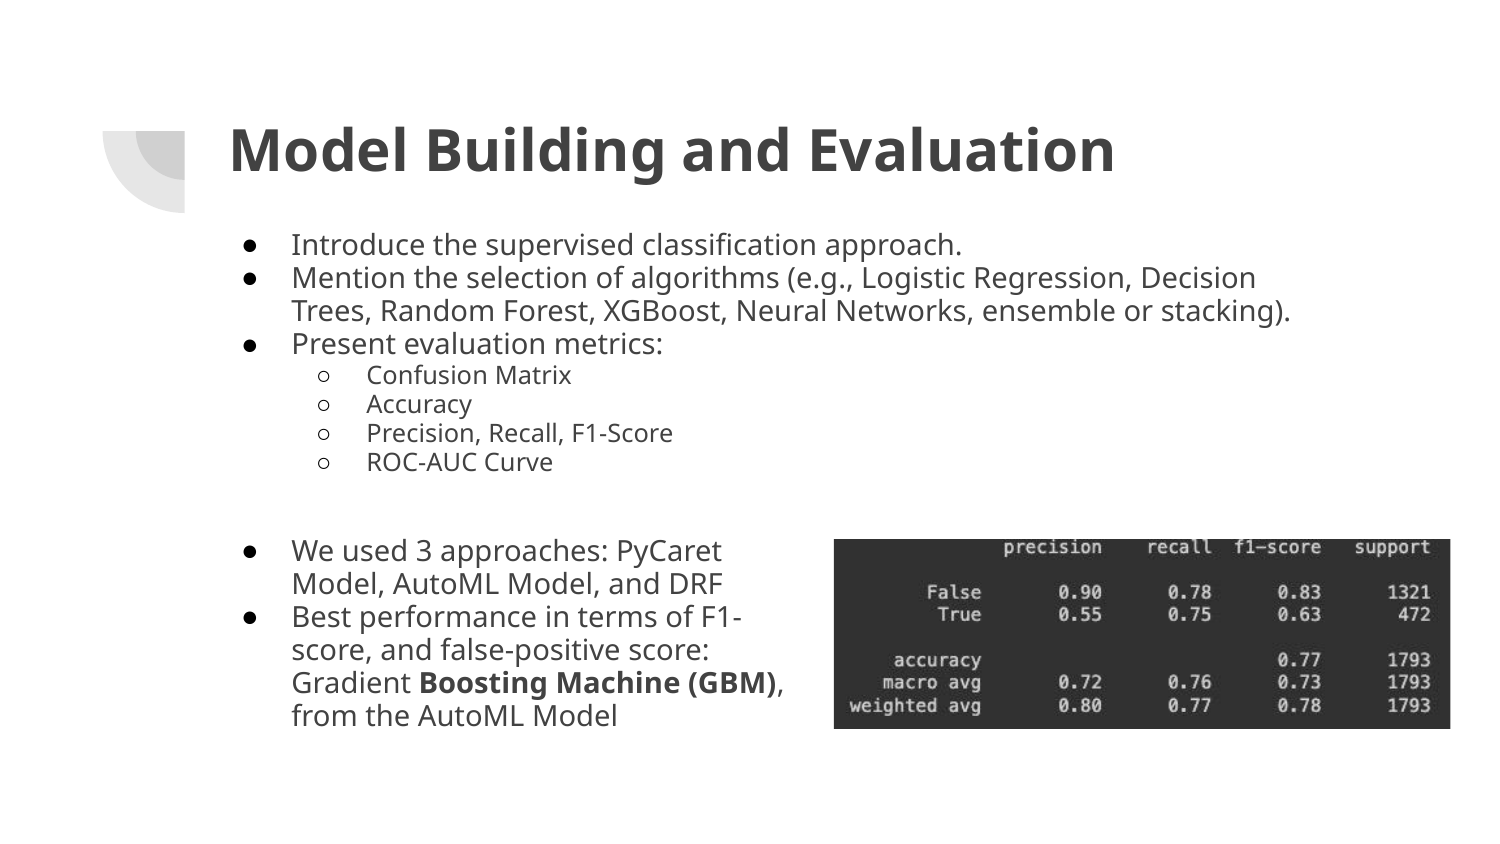

# Model Building and Evaluation
Introduce the supervised classification approach.
Mention the selection of algorithms (e.g., Logistic Regression, Decision Trees, Random Forest, XGBoost, Neural Networks, ensemble or stacking).
Present evaluation metrics:
Confusion Matrix
Accuracy
Precision, Recall, F1-Score
ROC-AUC Curve
We used 3 approaches: PyCaret Model, AutoML Model, and DRF
Best performance in terms of F1-score, and false-positive score: Gradient Boosting Machine (GBM), from the AutoML Model